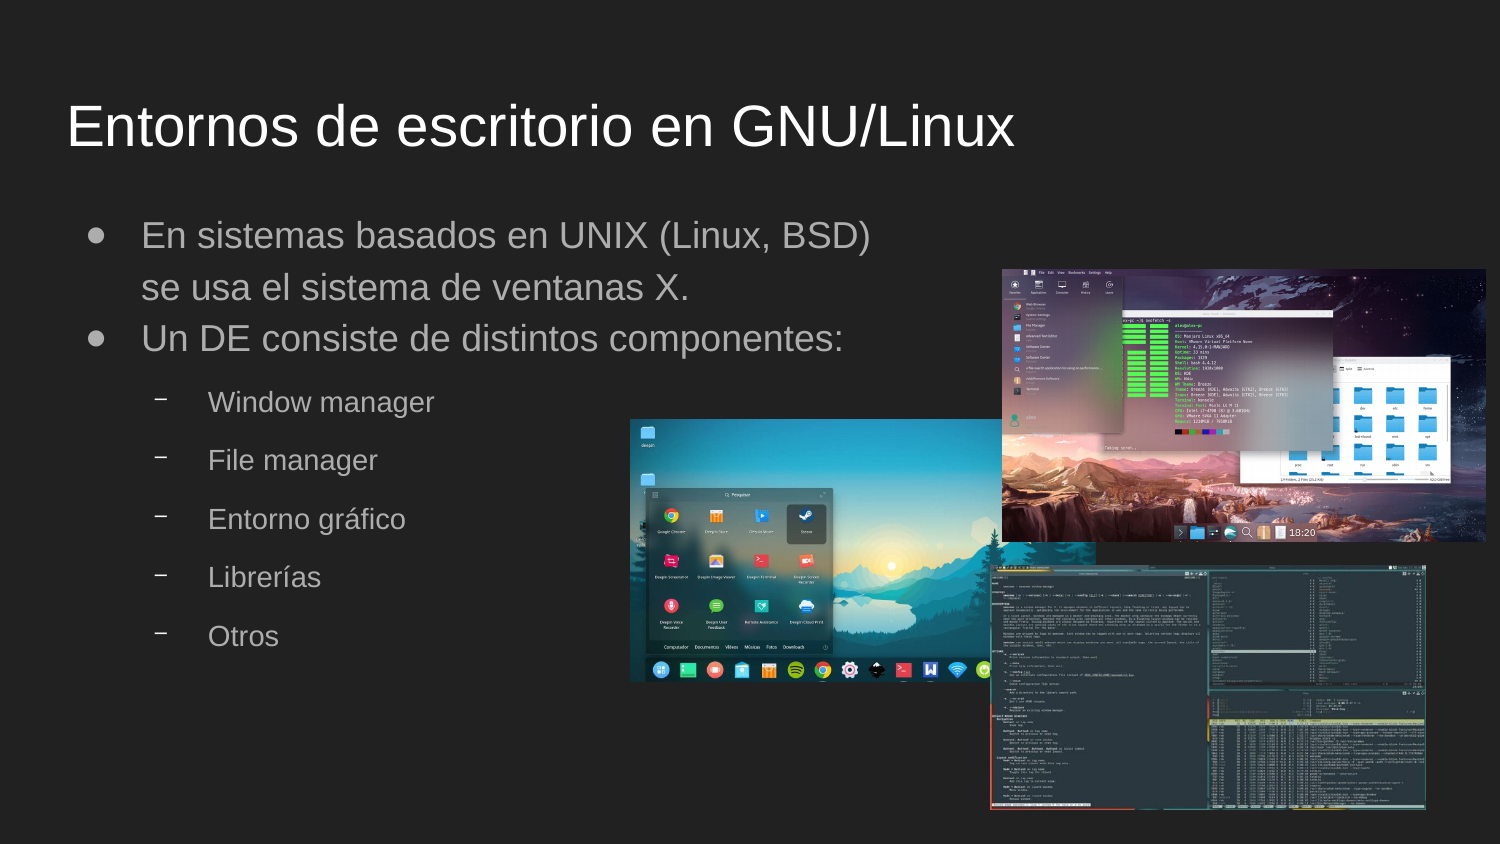

# Entornos de escritorio en GNU/Linux
En sistemas basados en UNIX (Linux, BSD) se usa el sistema de ventanas X.
Un DE consiste de distintos componentes:
Window manager
File manager
Entorno gráfico
Librerías
Otros